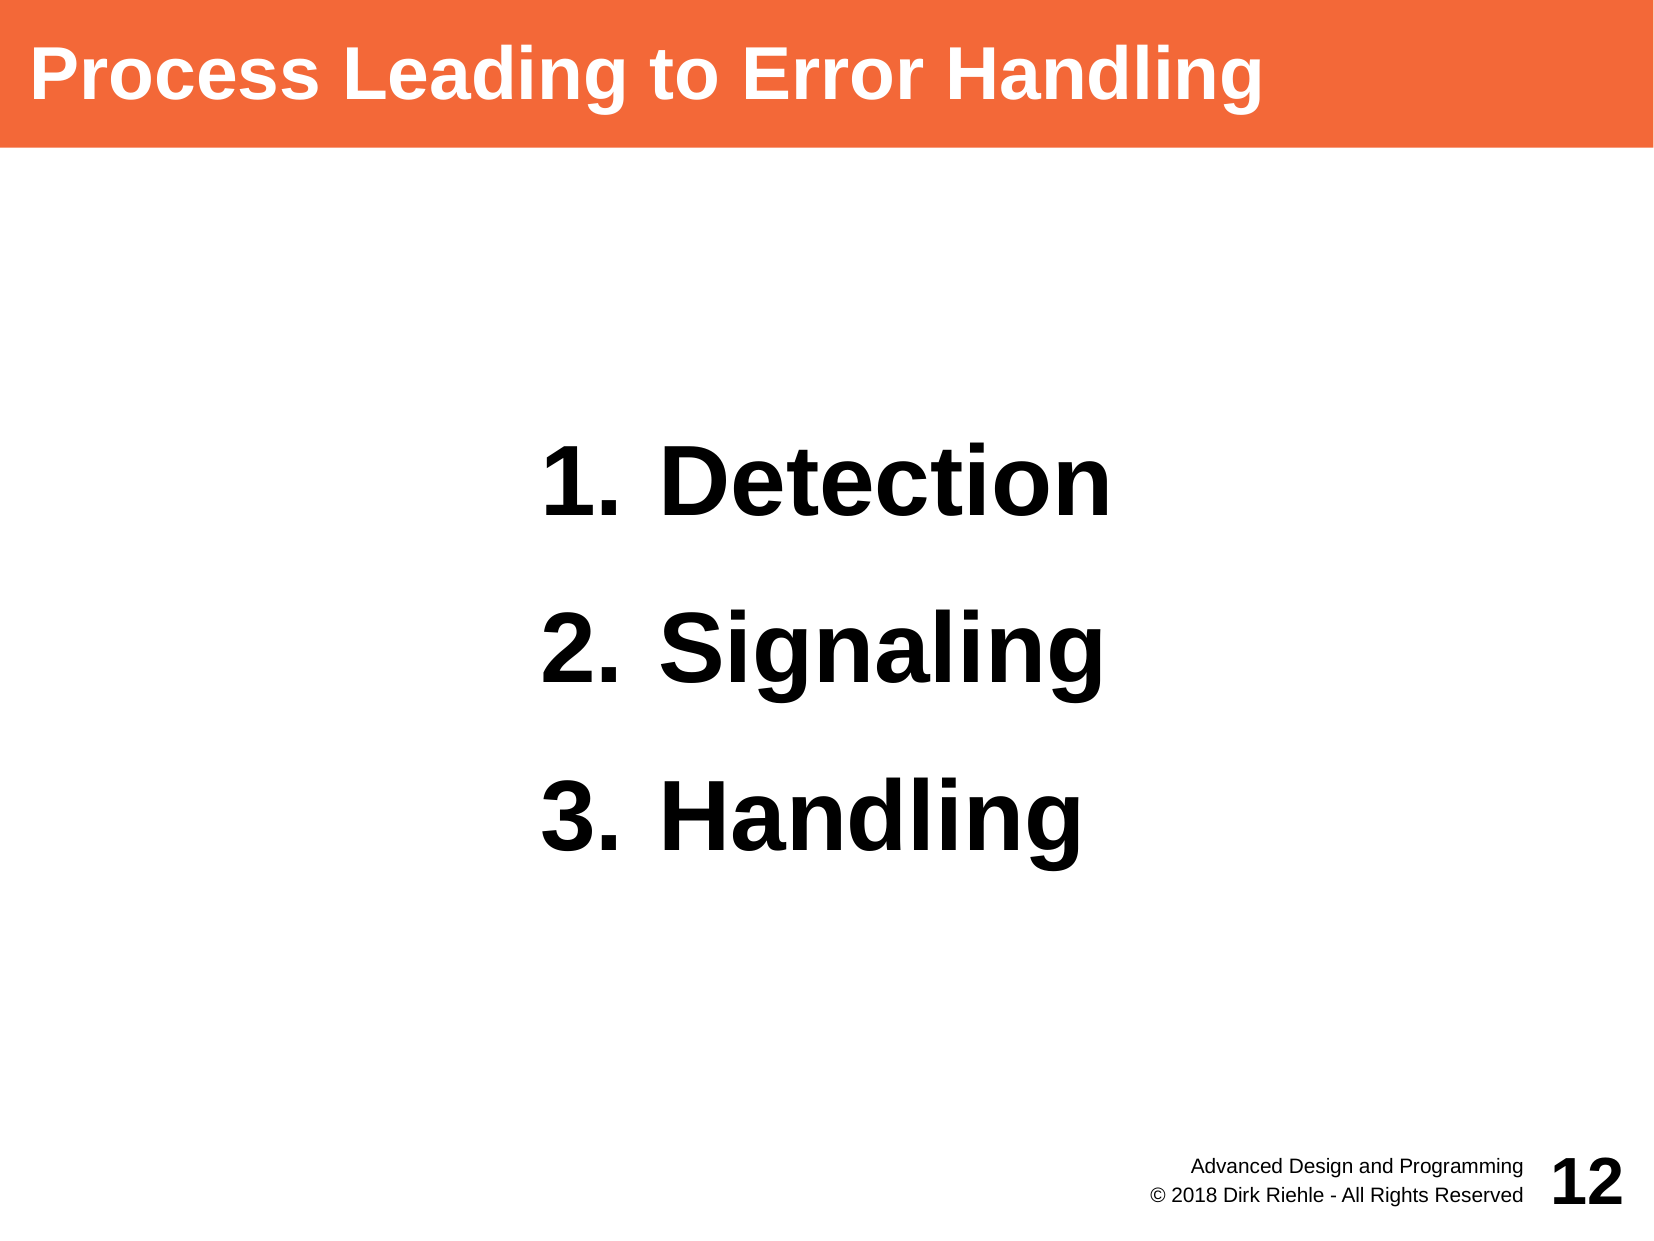

# Process Leading to Error Handling
Detection
Signaling
Handling
Advanced Design and Programming
12
© 2018 Dirk Riehle - All Rights Reserved